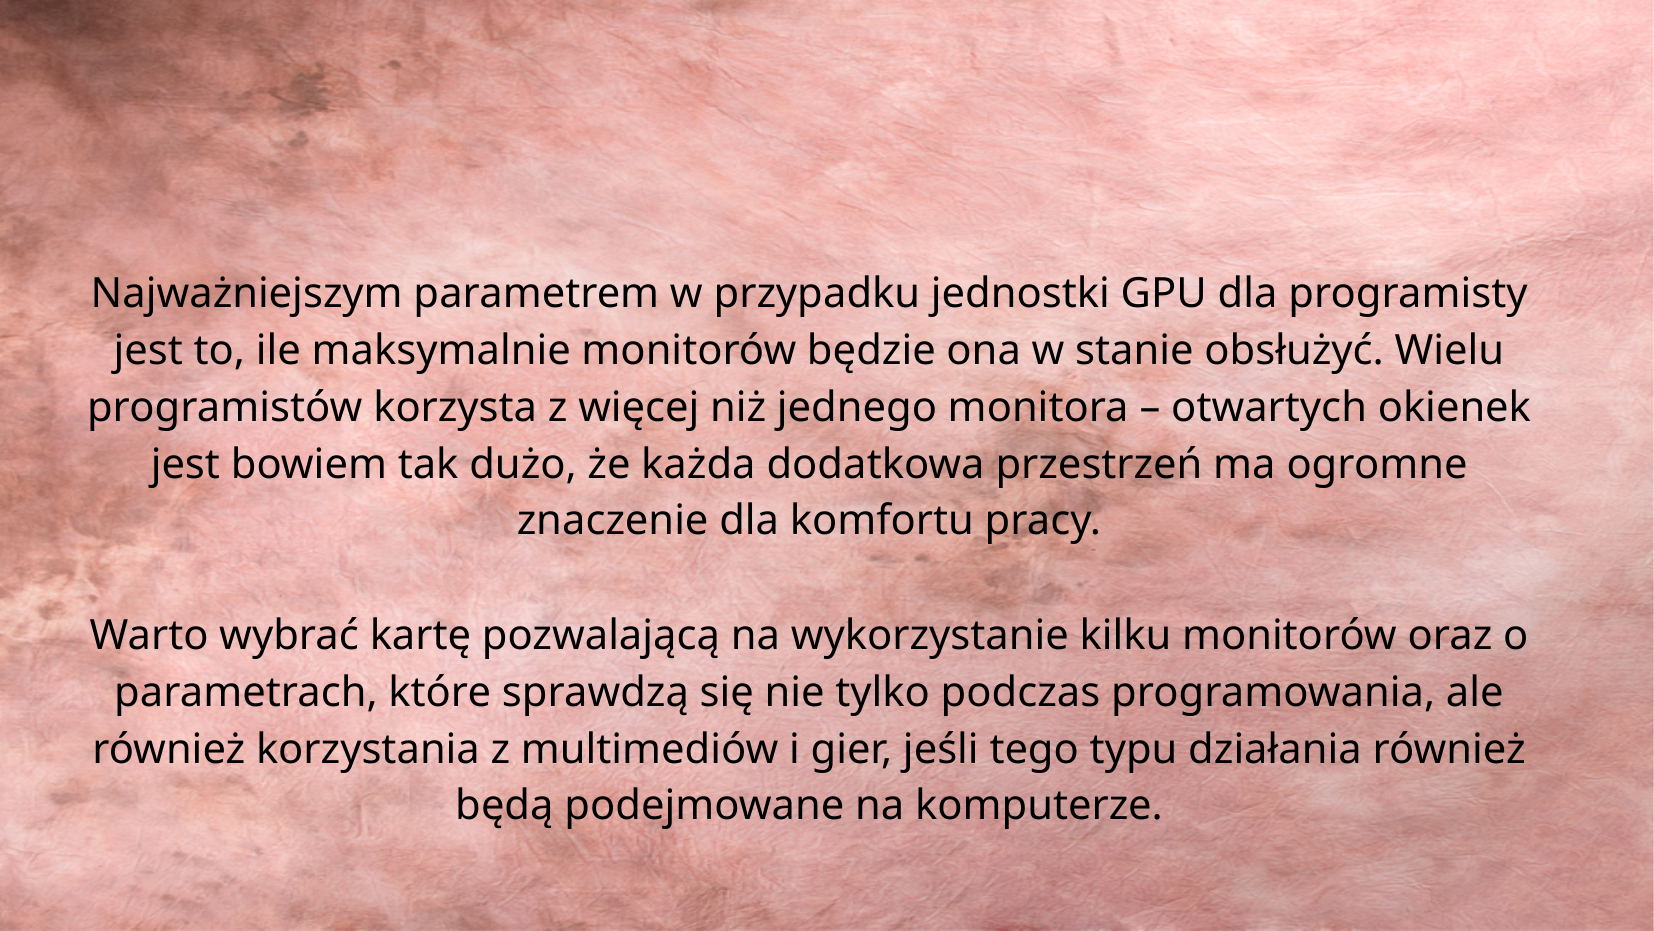

Najważniejszym parametrem w przypadku jednostki GPU dla programisty jest to, ile maksymalnie monitorów będzie ona w stanie obsłużyć. Wielu programistów korzysta z więcej niż jednego monitora – otwartych okienek jest bowiem tak dużo, że każda dodatkowa przestrzeń ma ogromne znaczenie dla komfortu pracy.
Warto wybrać kartę pozwalającą na wykorzystanie kilku monitorów oraz o parametrach, które sprawdzą się nie tylko podczas programowania, ale również korzystania z multimediów i gier, jeśli tego typu działania również będą podejmowane na komputerze.